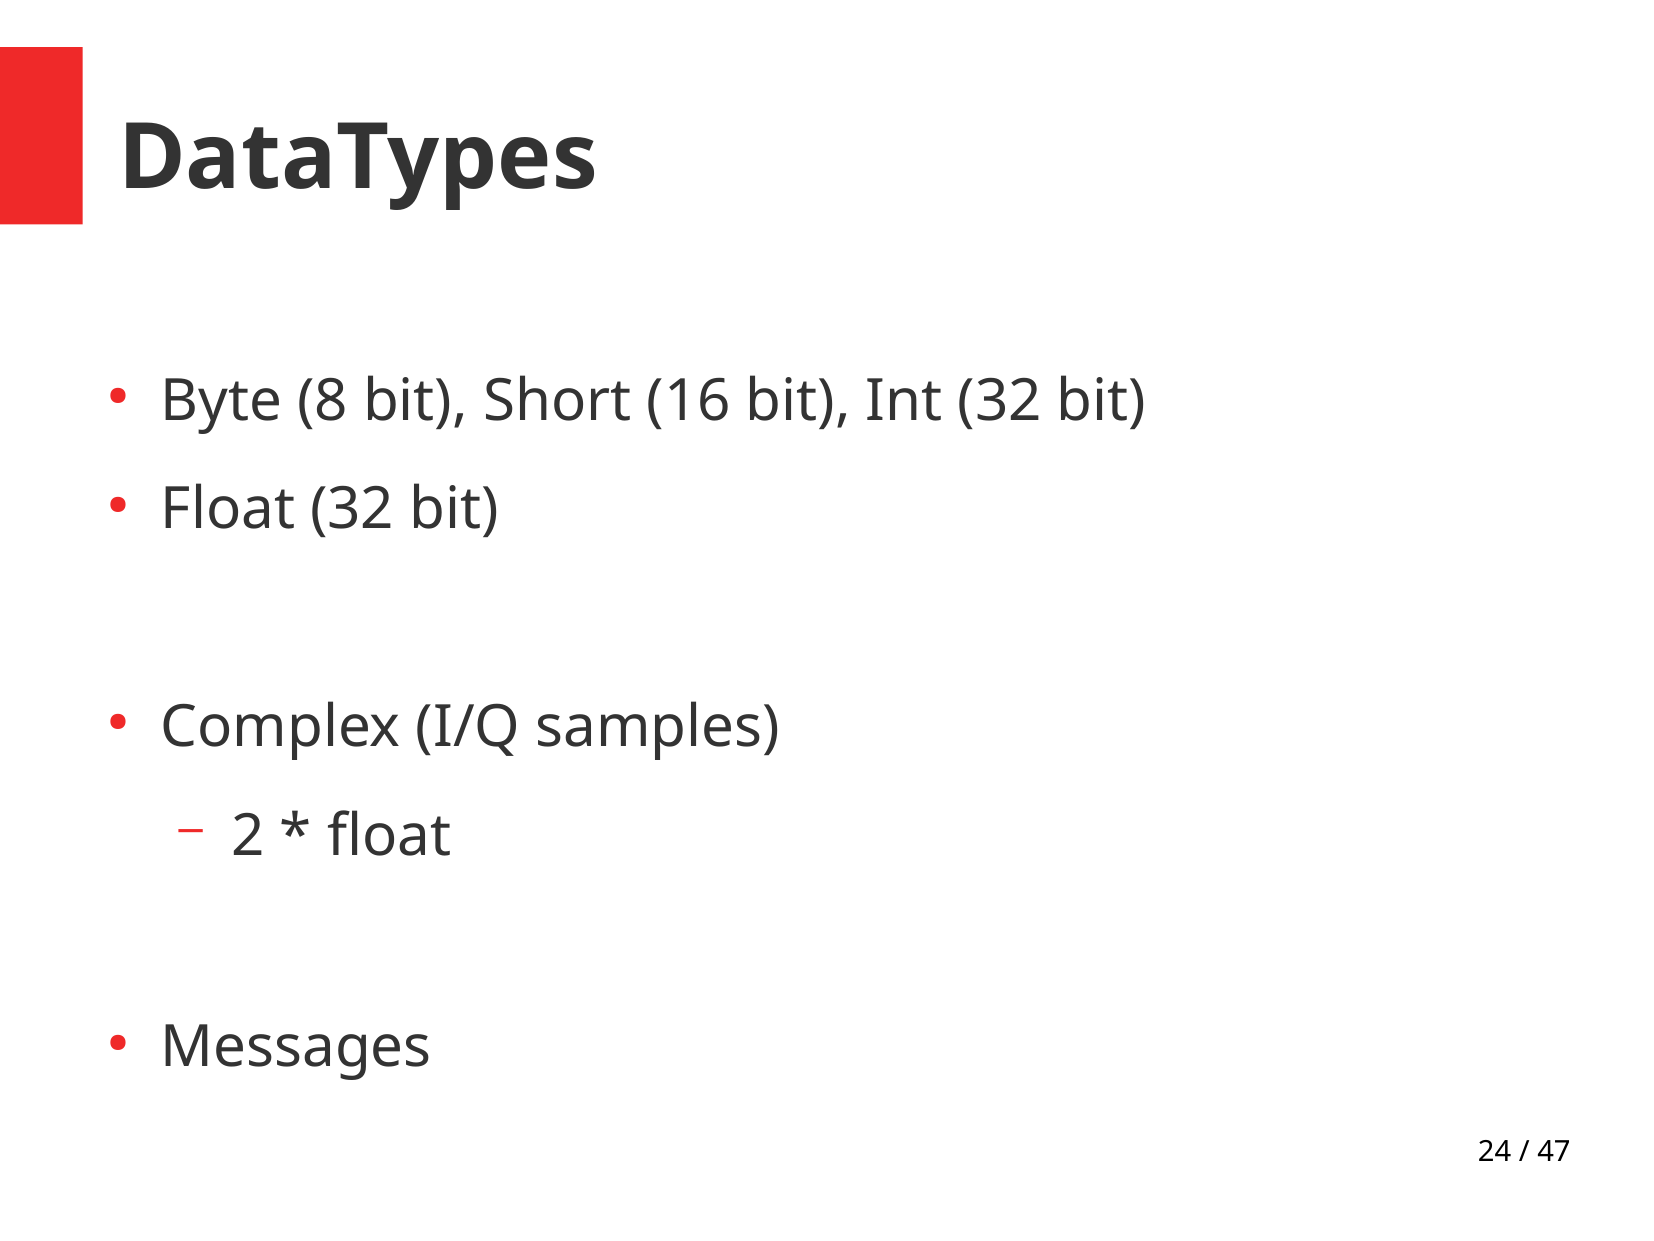

# DataTypes
Byte (8 bit), Short (16 bit), Int (32 bit)
Float (32 bit)
Complex (I/Q samples)
2 * float
Messages
24